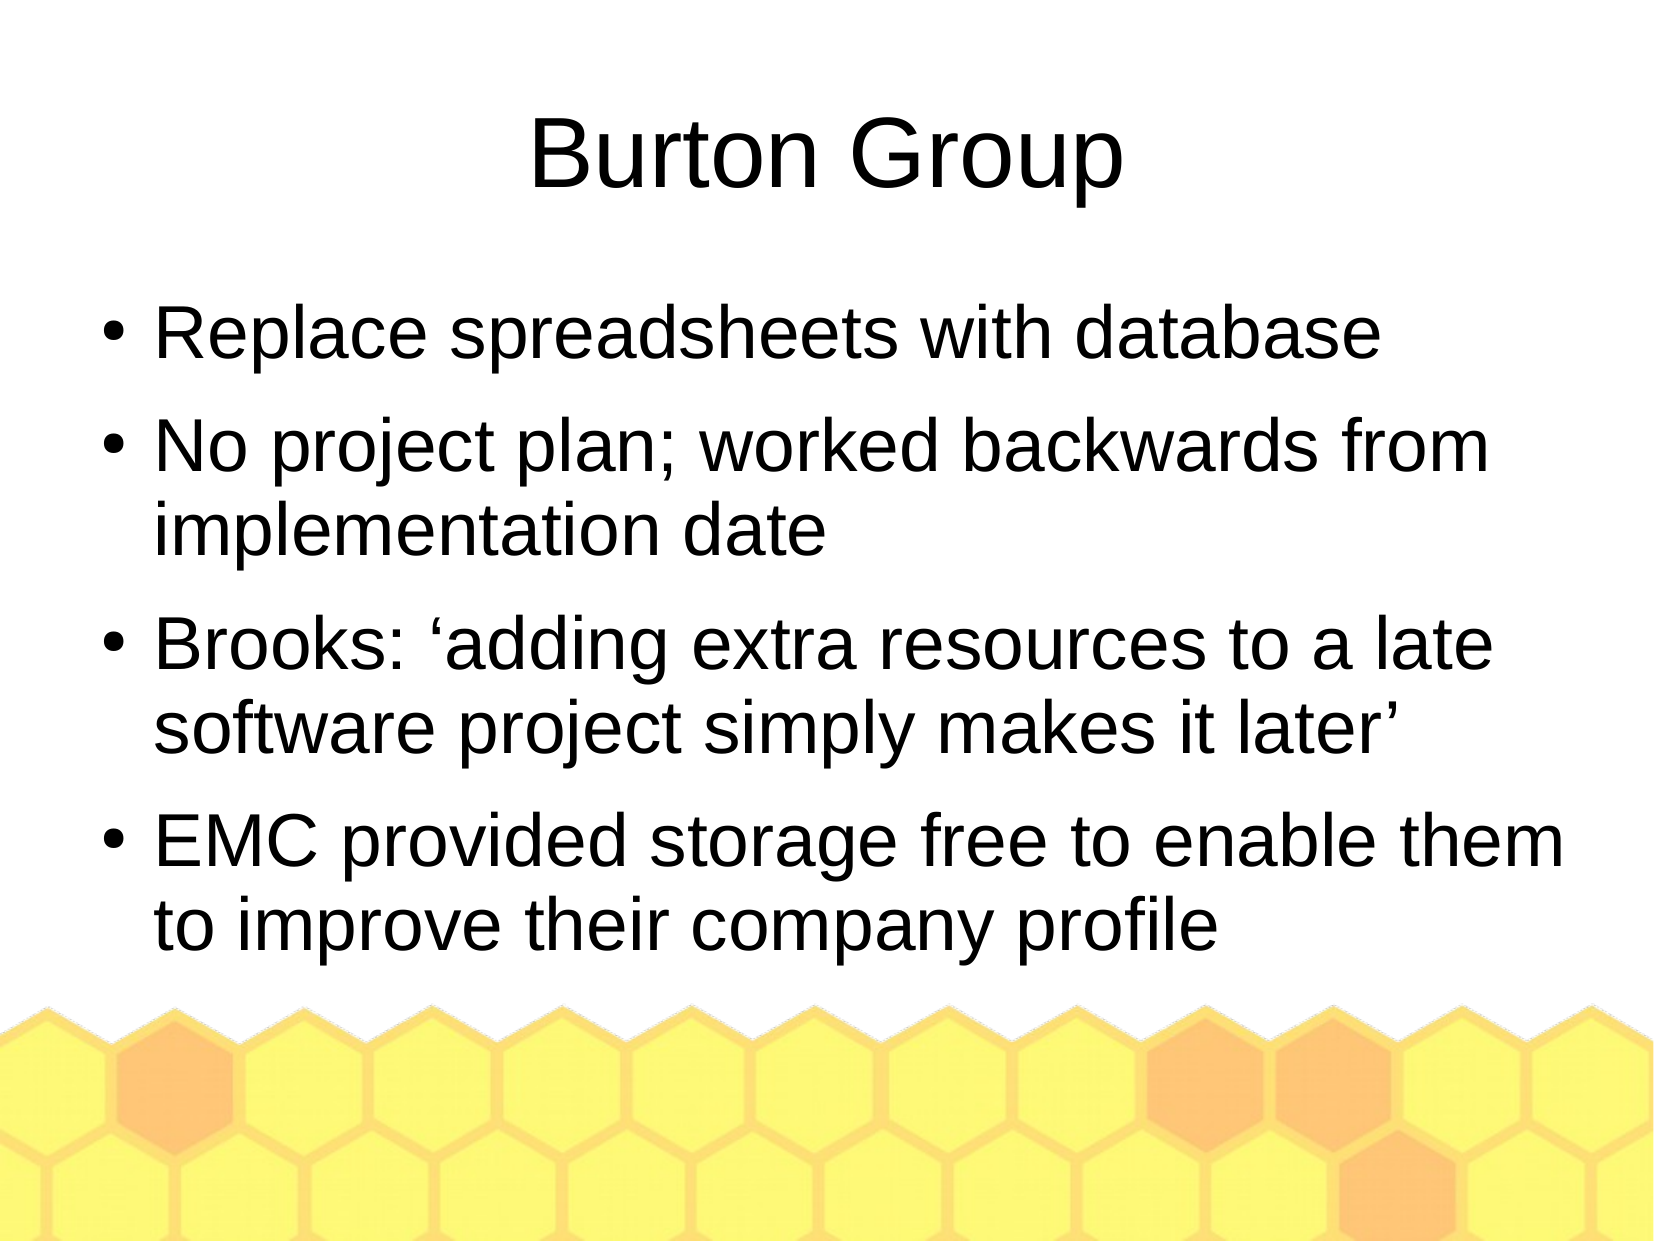

# Burton Group
Replace spreadsheets with database
No project plan; worked backwards from implementation date
Brooks: ‘adding extra resources to a late software project simply makes it later’
EMC provided storage free to enable them to improve their company profile